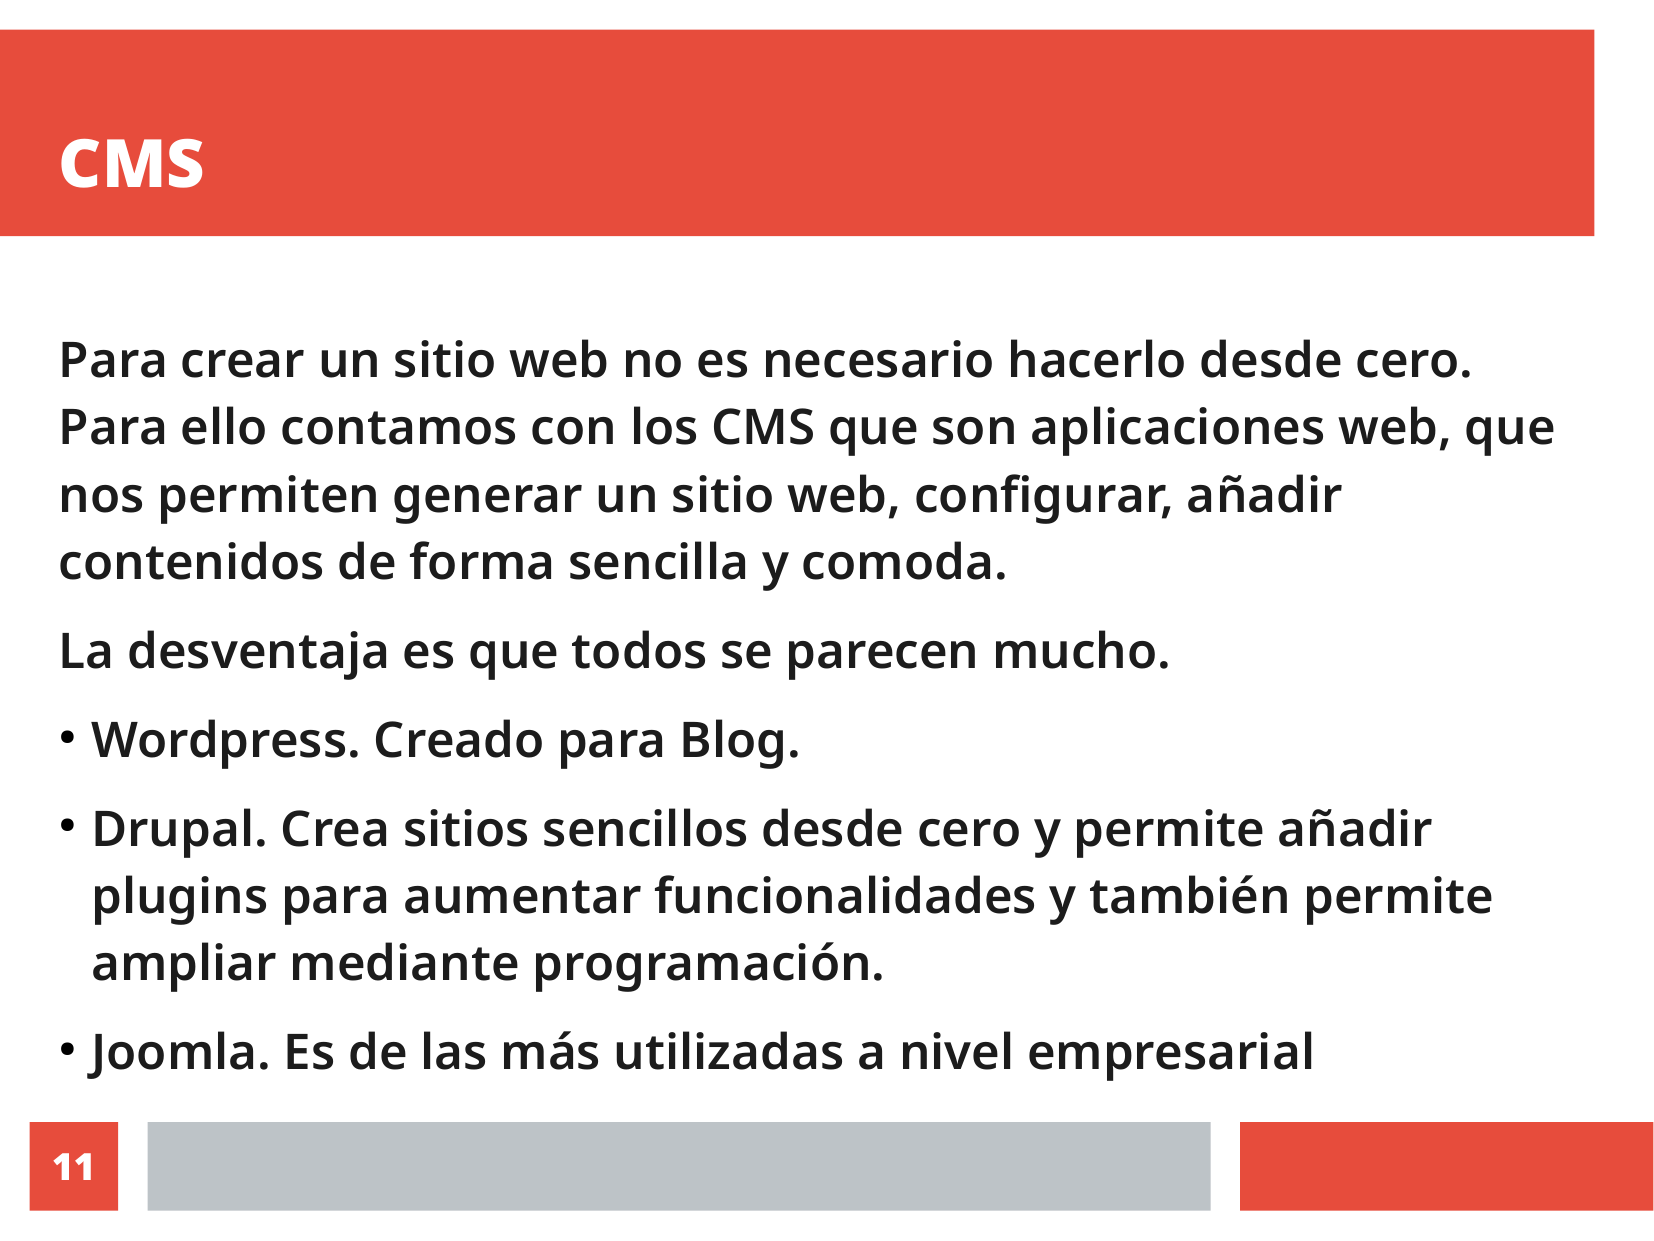

# CMS
Para crear un sitio web no es necesario hacerlo desde cero. Para ello contamos con los CMS que son aplicaciones web, que nos permiten generar un sitio web, configurar, añadir contenidos de forma sencilla y comoda.
La desventaja es que todos se parecen mucho.
Wordpress. Creado para Blog.
Drupal. Crea sitios sencillos desde cero y permite añadir plugins para aumentar funcionalidades y también permite ampliar mediante programación.
Joomla. Es de las más utilizadas a nivel empresarial
11